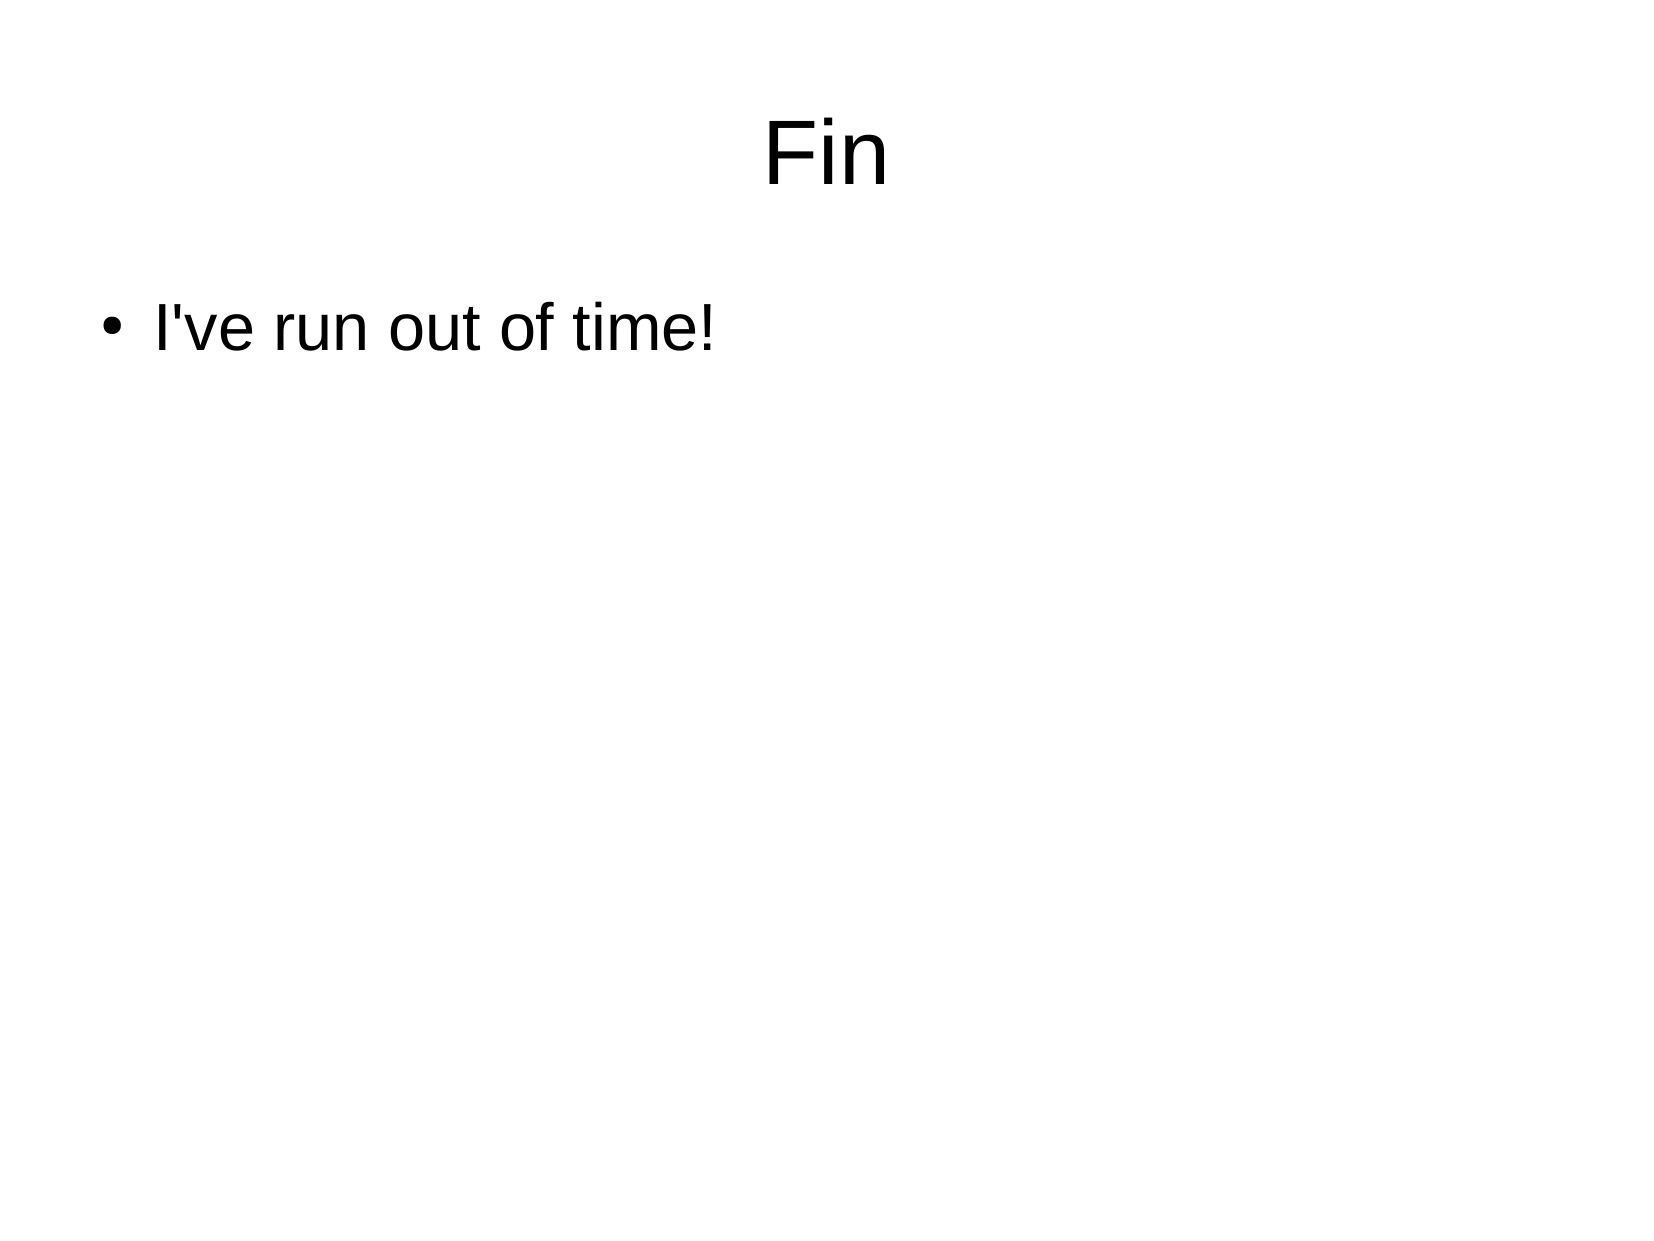

# Fin
I've run out of time!